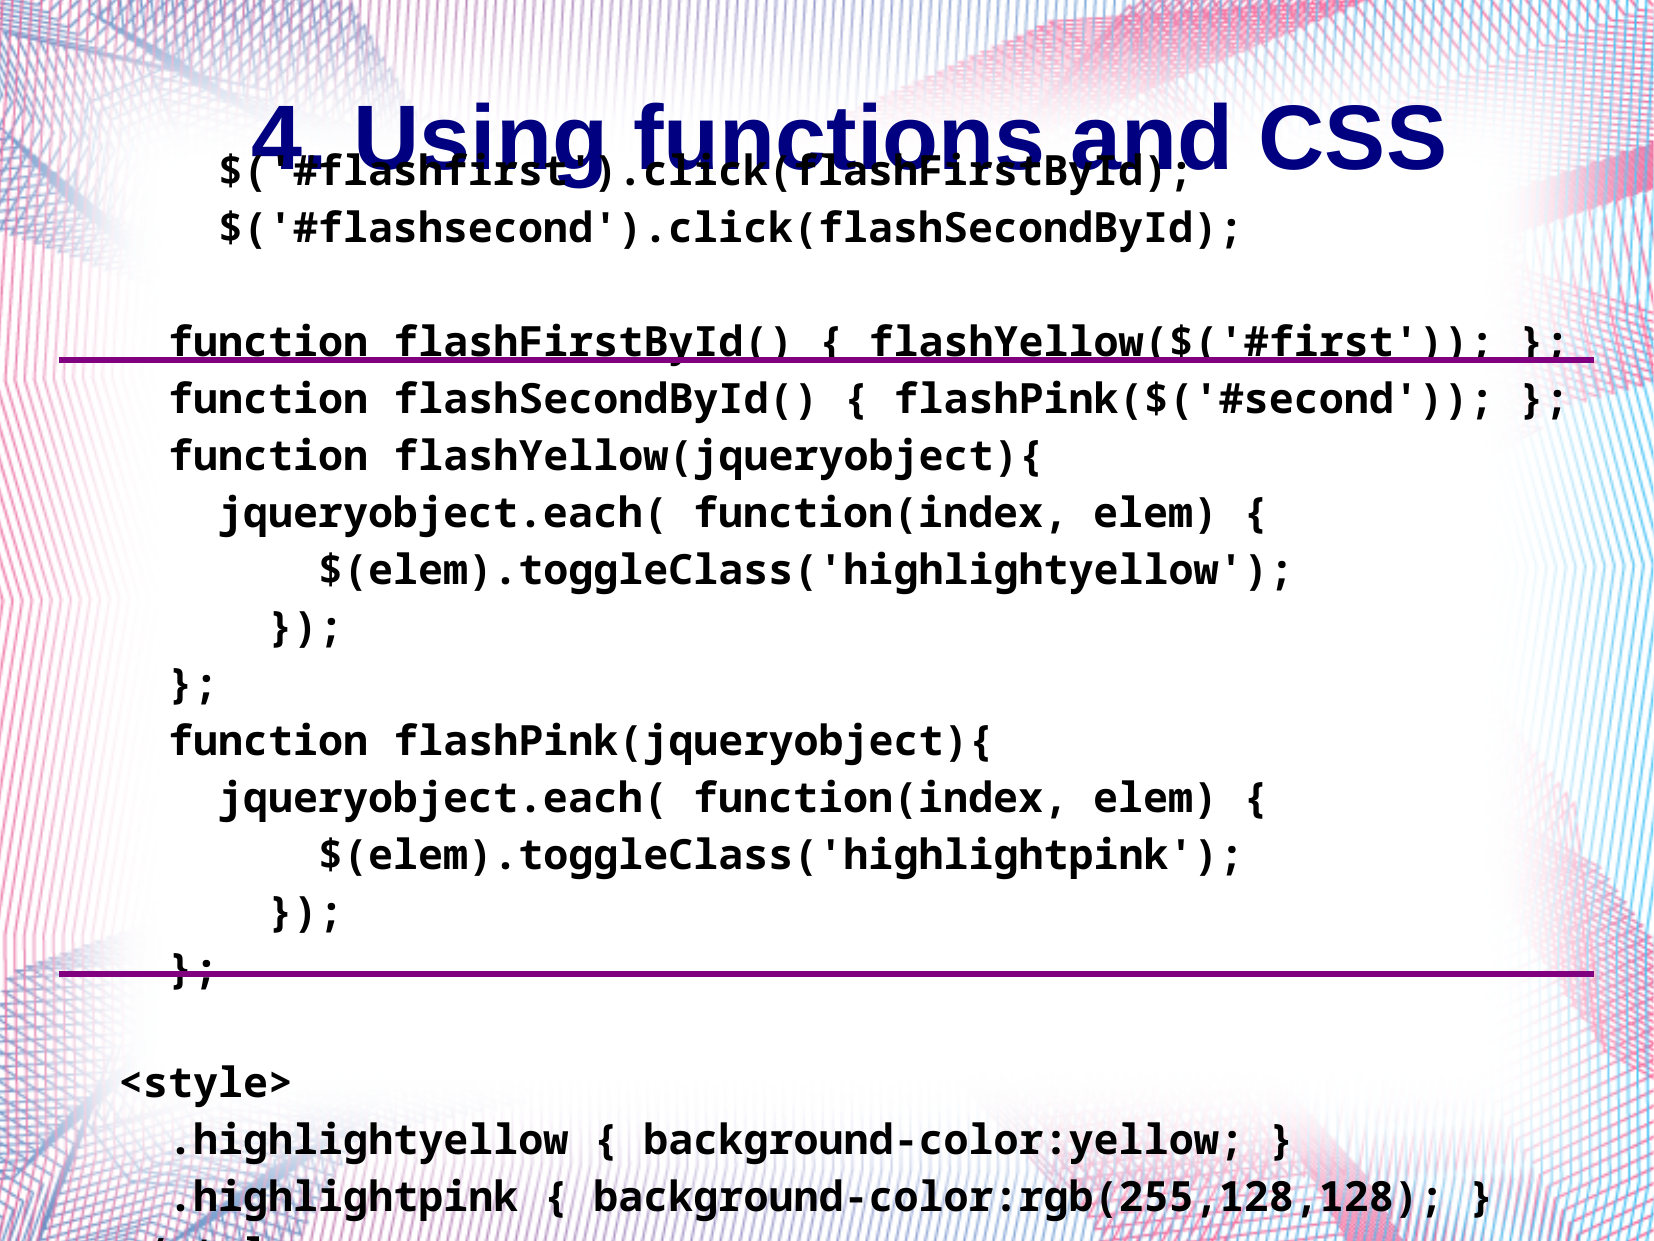

# 4. Using functions and CSS
 $('#flashfirst').click(flashFirstById);
 $('#flashsecond').click(flashSecondById);
 function flashFirstById() { flashYellow($('#first')); };
 function flashSecondById() { flashPink($('#second')); };
 function flashYellow(jqueryobject){
 jqueryobject.each( function(index, elem) {
 $(elem).toggleClass('highlightyellow');
 });
 };
 function flashPink(jqueryobject){
 jqueryobject.each( function(index, elem) {
 $(elem).toggleClass('highlightpink');
 });
 };
<style>
 .highlightyellow { background-color:yellow; }
 .highlightpink { background-color:rgb(255,128,128); }
</style>